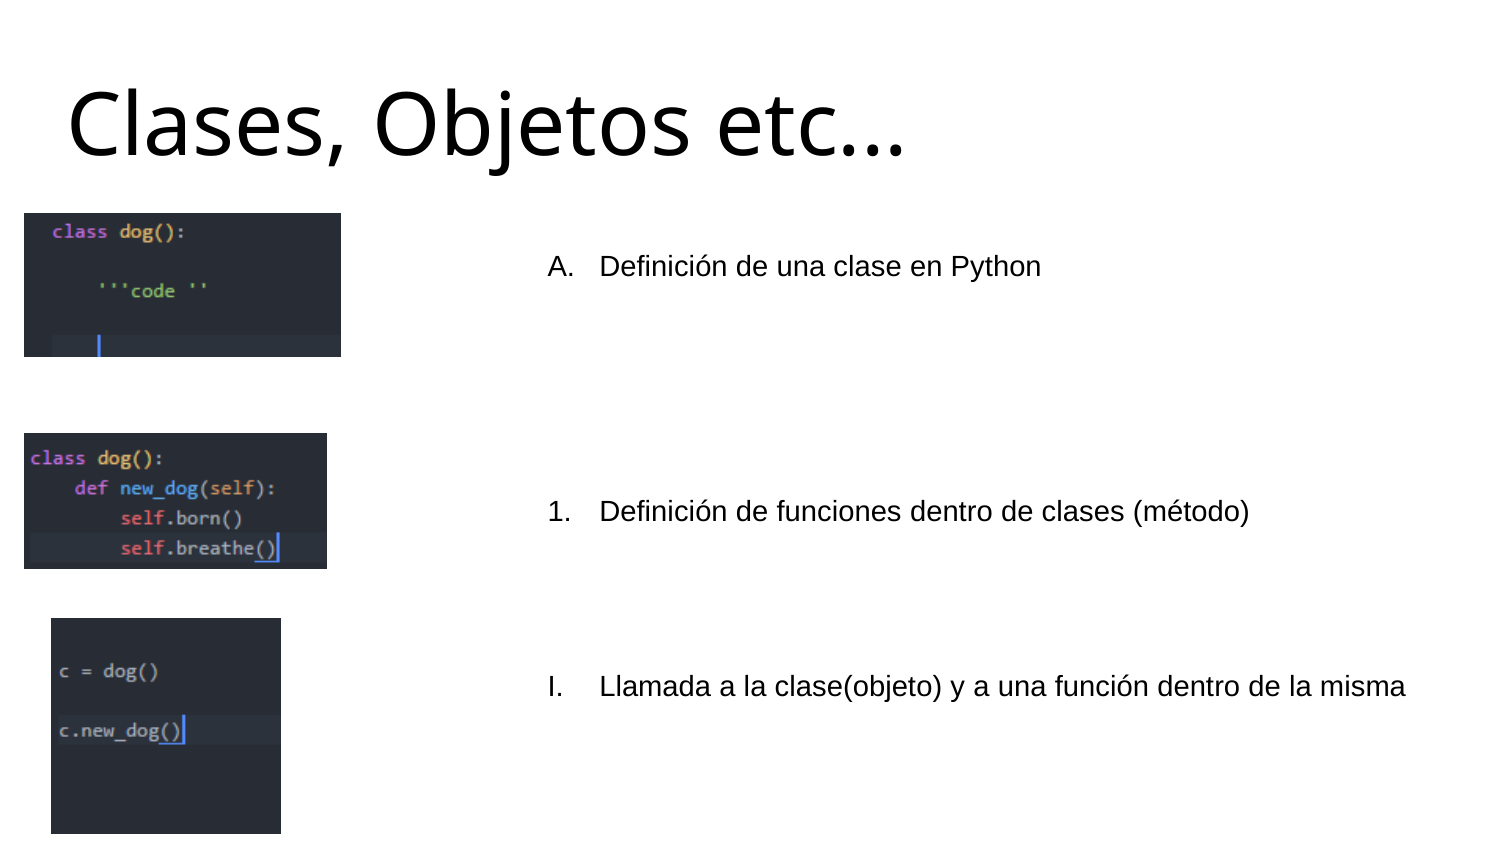

# Clases, Objetos etc...
Definición de una clase en Python
Definición de funciones dentro de clases (método)
Llamada a la clase(objeto) y a una función dentro de la misma